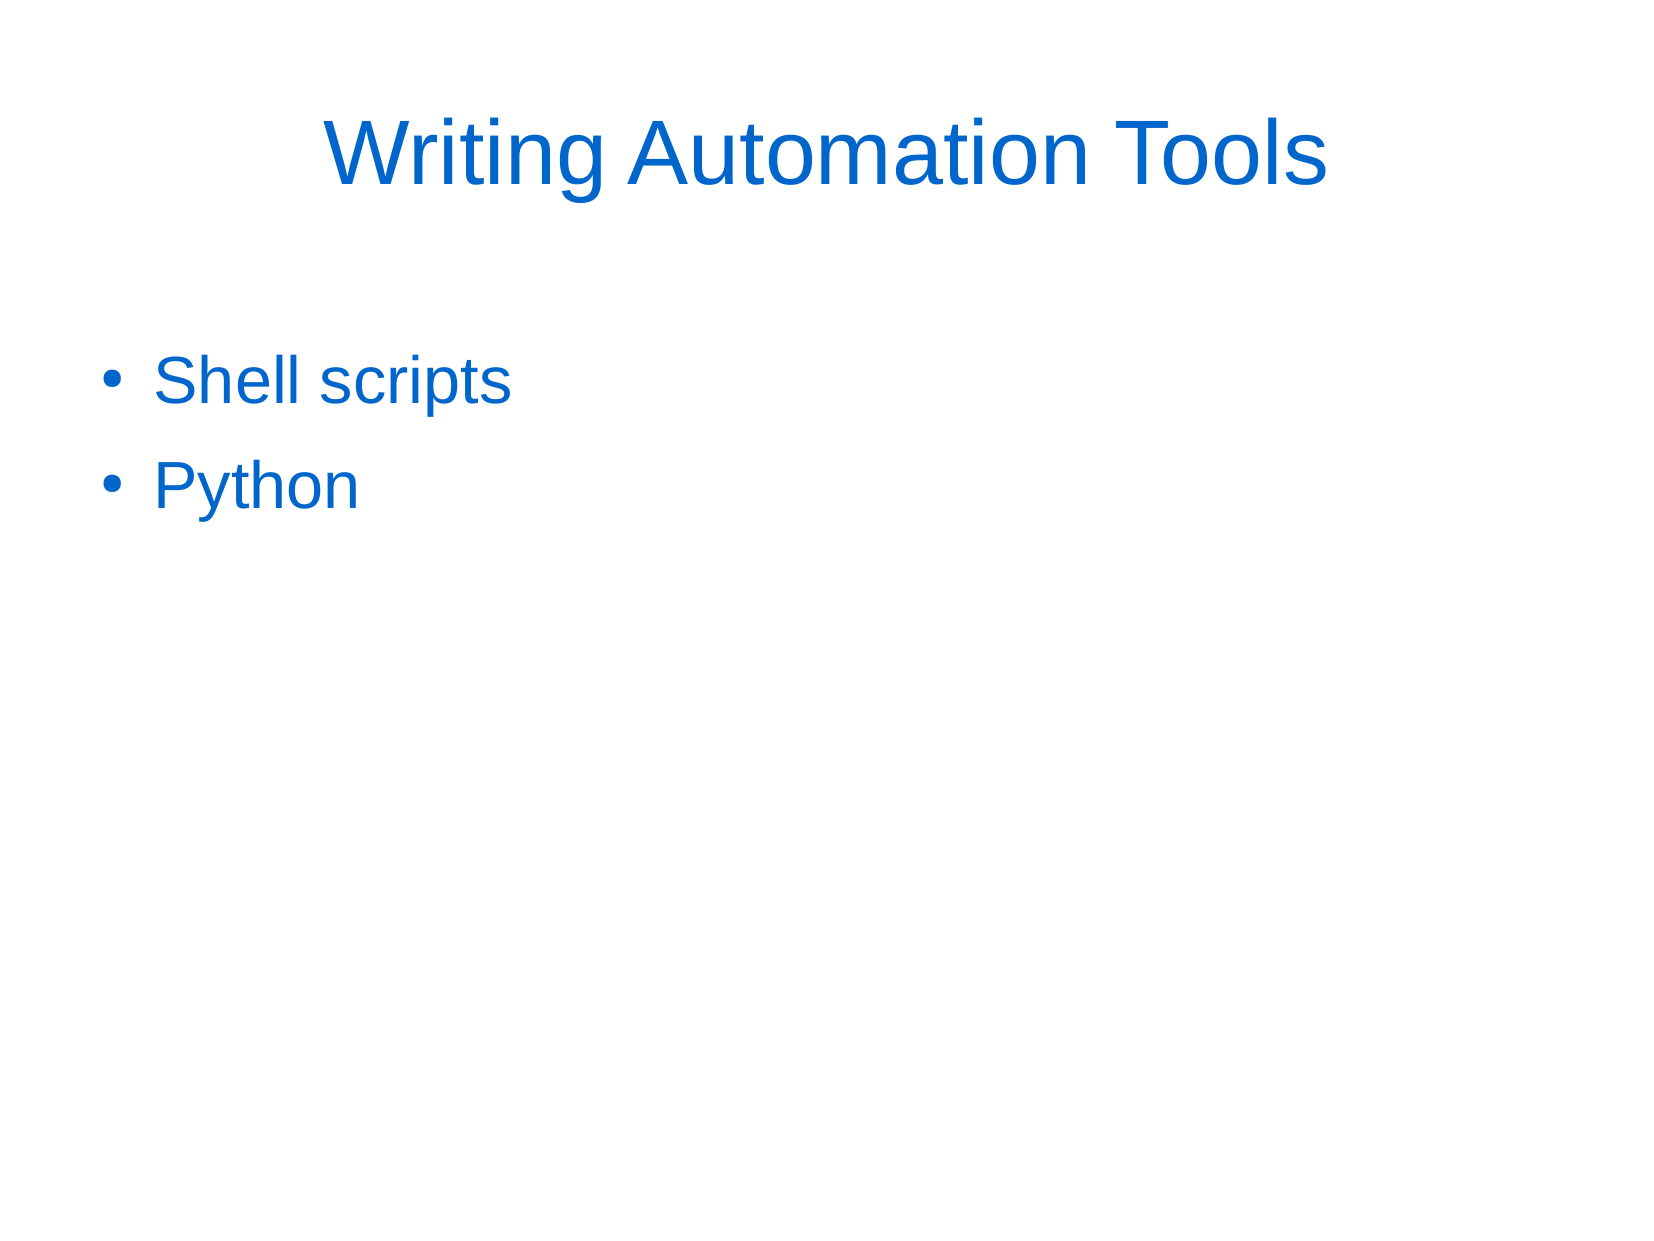

# Writing Automation Tools
Shell scripts
Python